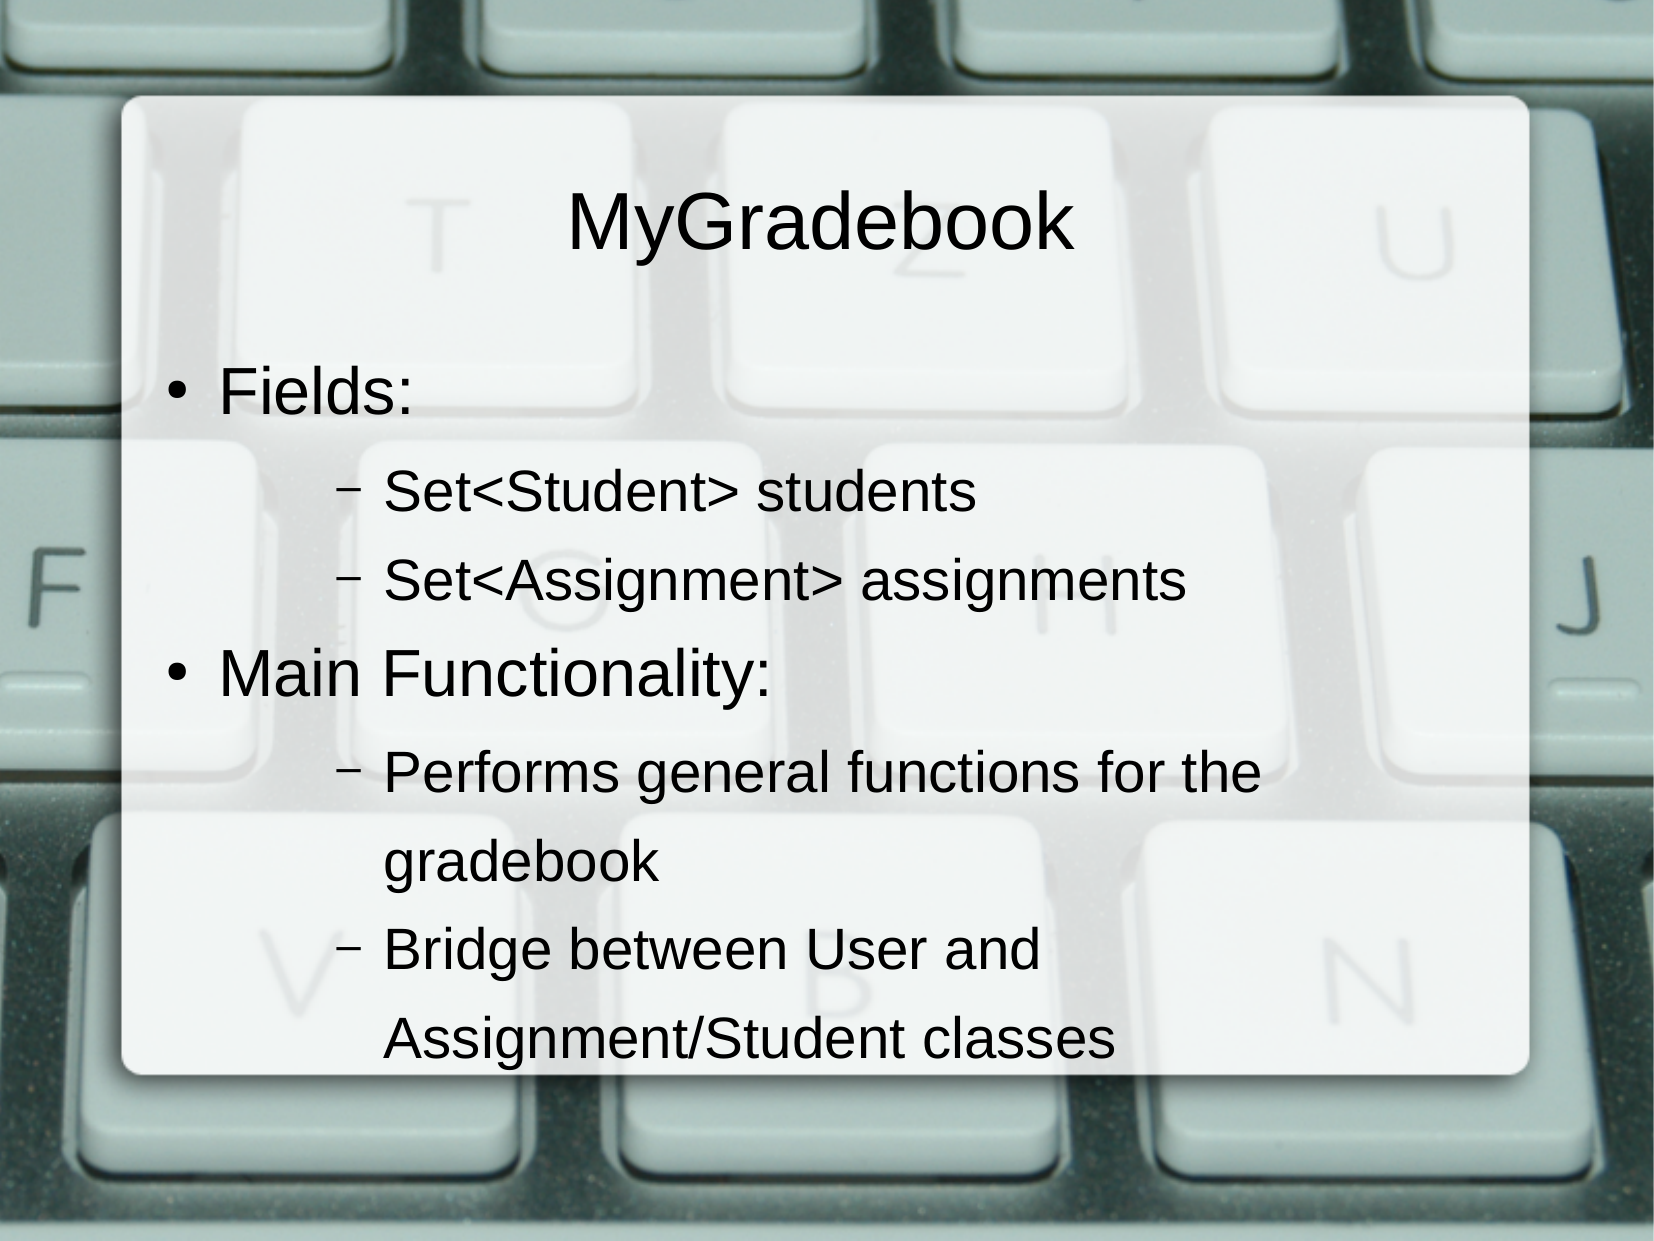

# MyGradebook
Fields:
Set<Student> students
Set<Assignment> assignments
Main Functionality:
Performs general functions for the
gradebook
Bridge between User and
Assignment/Student classes